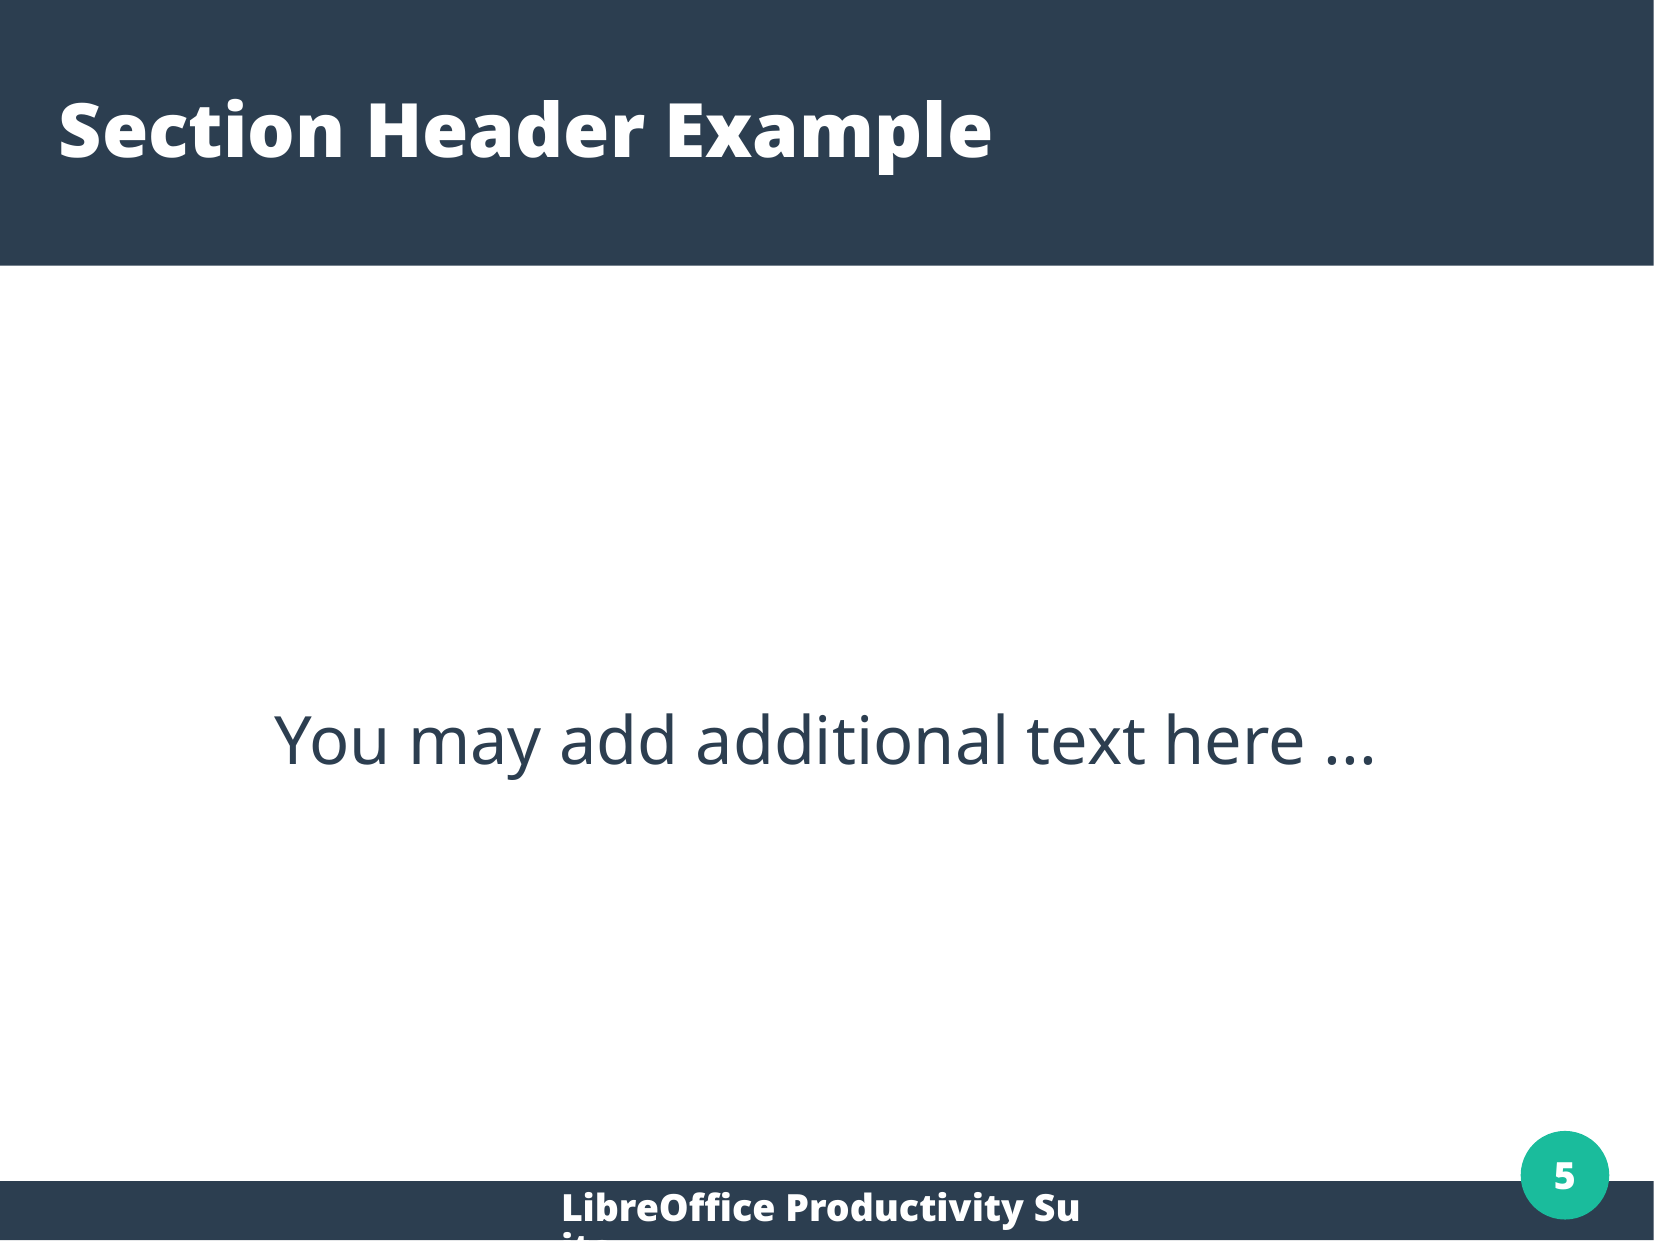

# Section Header Example
You may add additional text here ...
5
LibreOffice Productivity Suite